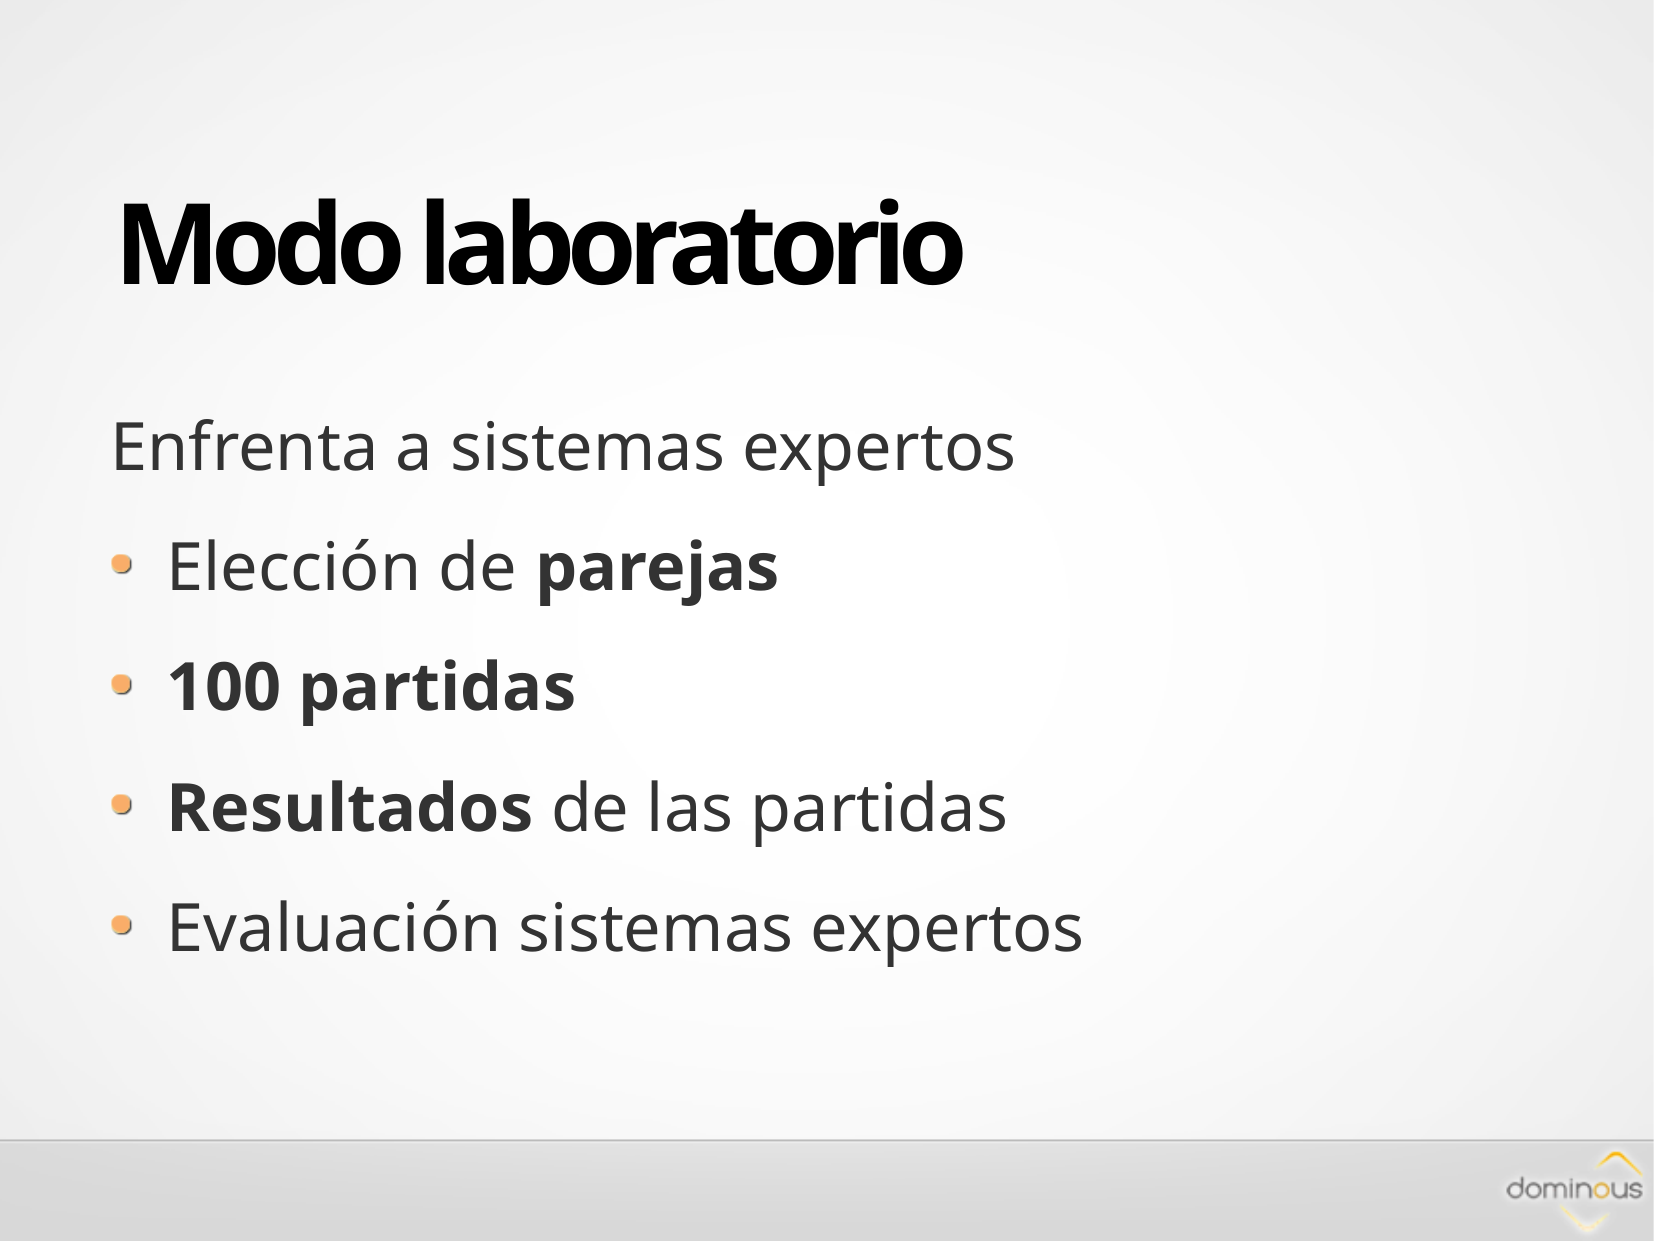

Modo laboratorio
Enfrenta a sistemas expertos
Elección de parejas
100 partidas
Resultados de las partidas
Evaluación sistemas expertos